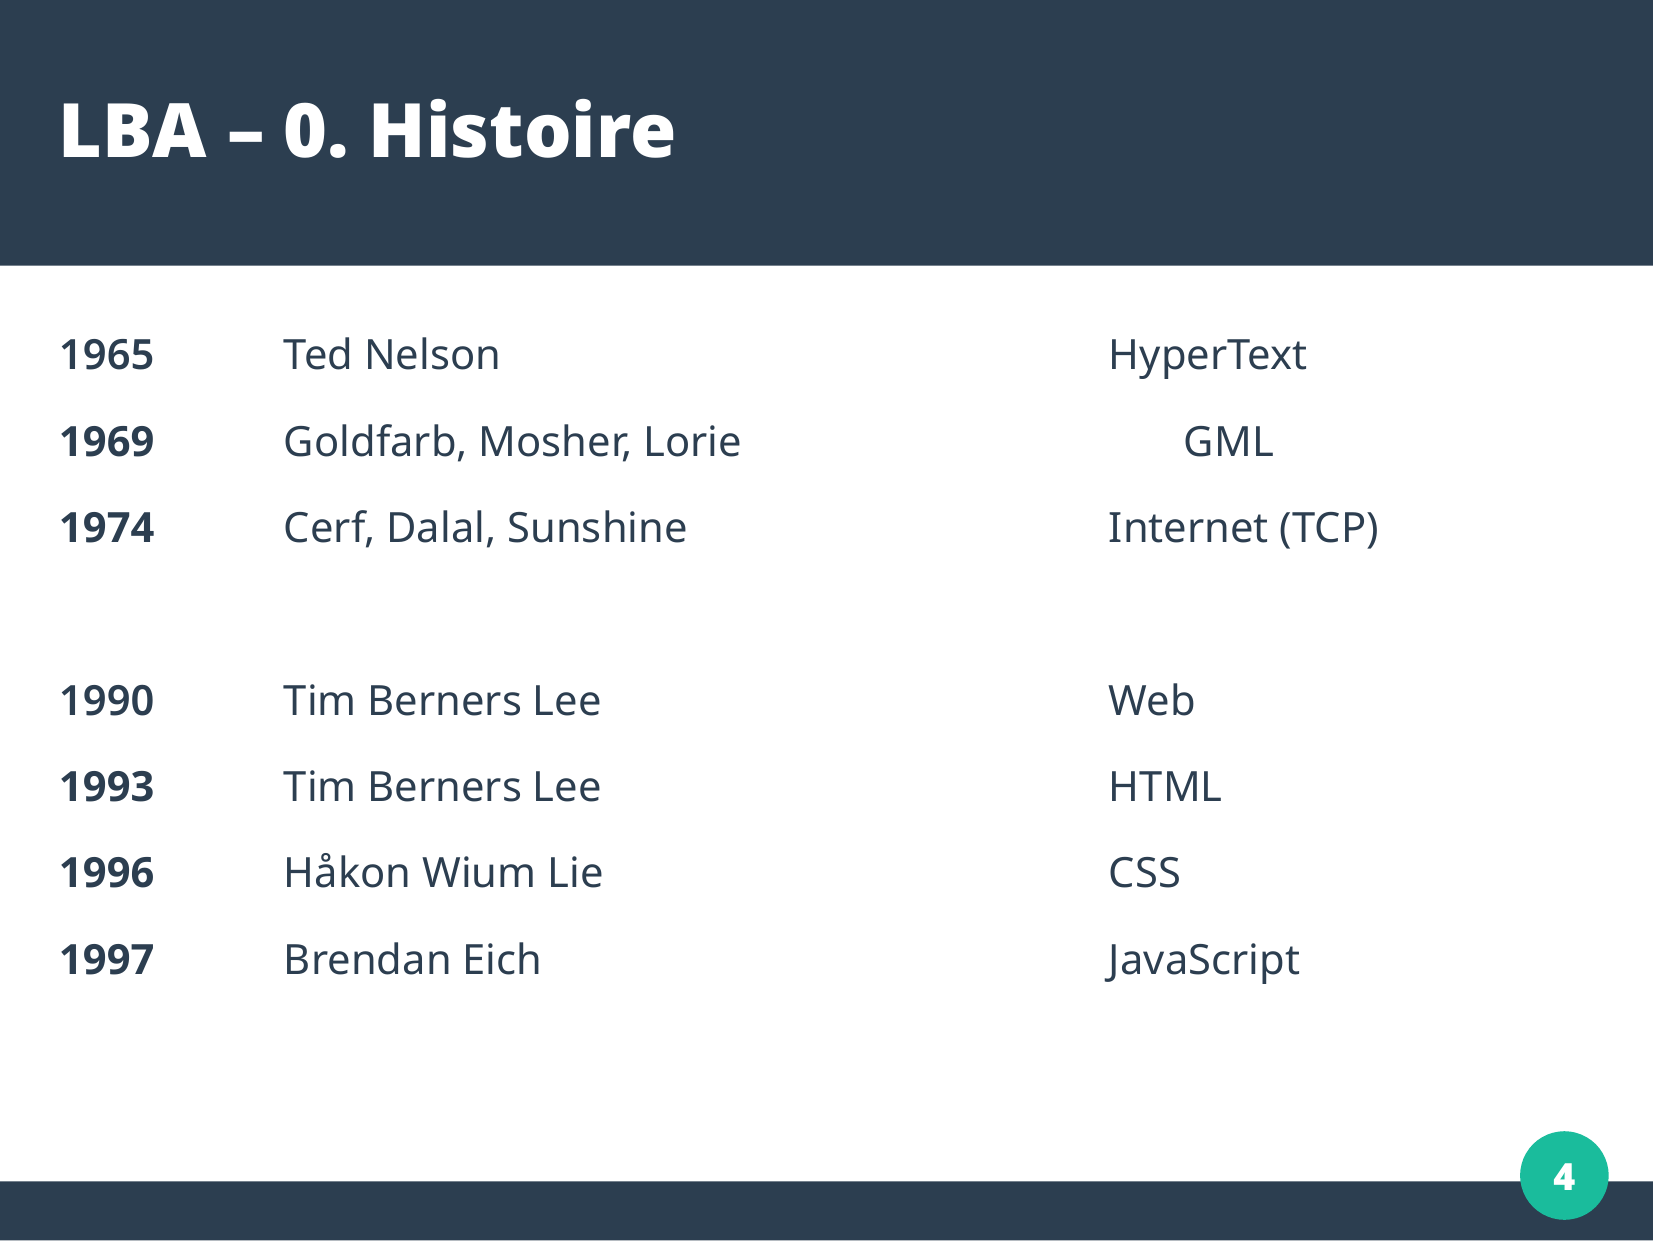

# LBA – 0. Histoire
1965 		Ted Nelson 								HyperText
1969 		Goldfarb, Mosher, Lorie						GML
1974 		Cerf, Dalal, Sunshine						Internet (TCP)
1990 		Tim Berners Lee 						Web
1993		Tim Berners Lee 						HTML
1996		Håkon Wium Lie							CSS
1997		Brendan Eich								JavaScript
4